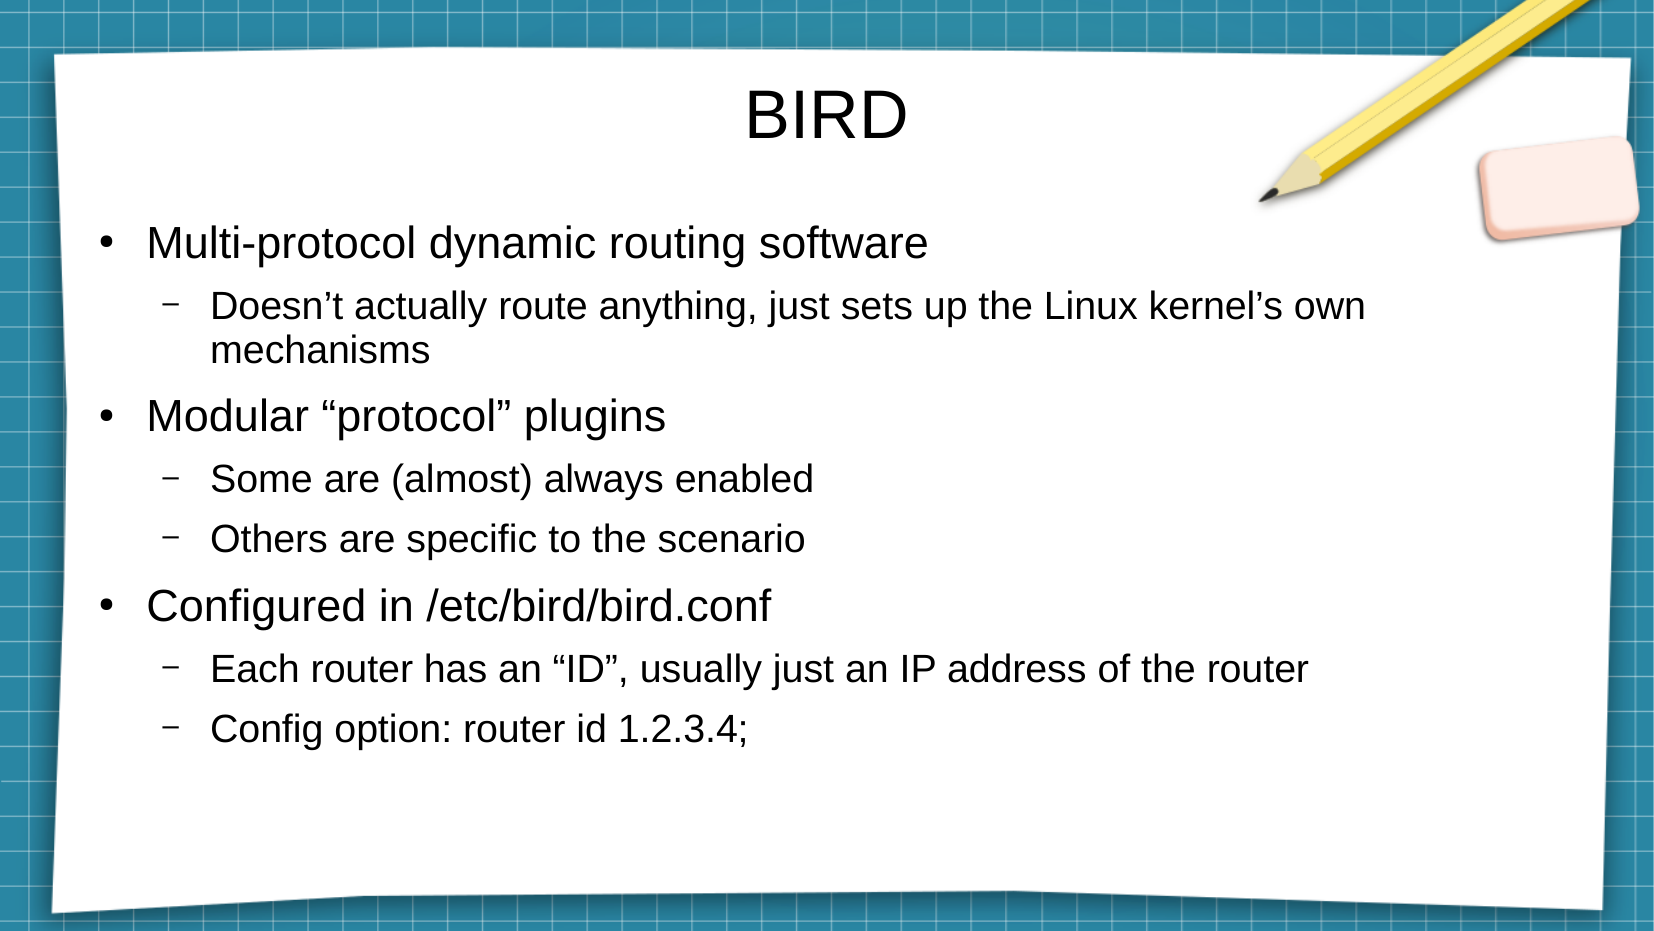

# BIRD
Multi-protocol dynamic routing software
Doesn’t actually route anything, just sets up the Linux kernel’s own mechanisms
Modular “protocol” plugins
Some are (almost) always enabled
Others are specific to the scenario
Configured in /etc/bird/bird.conf
Each router has an “ID”, usually just an IP address of the router
Config option: router id 1.2.3.4;